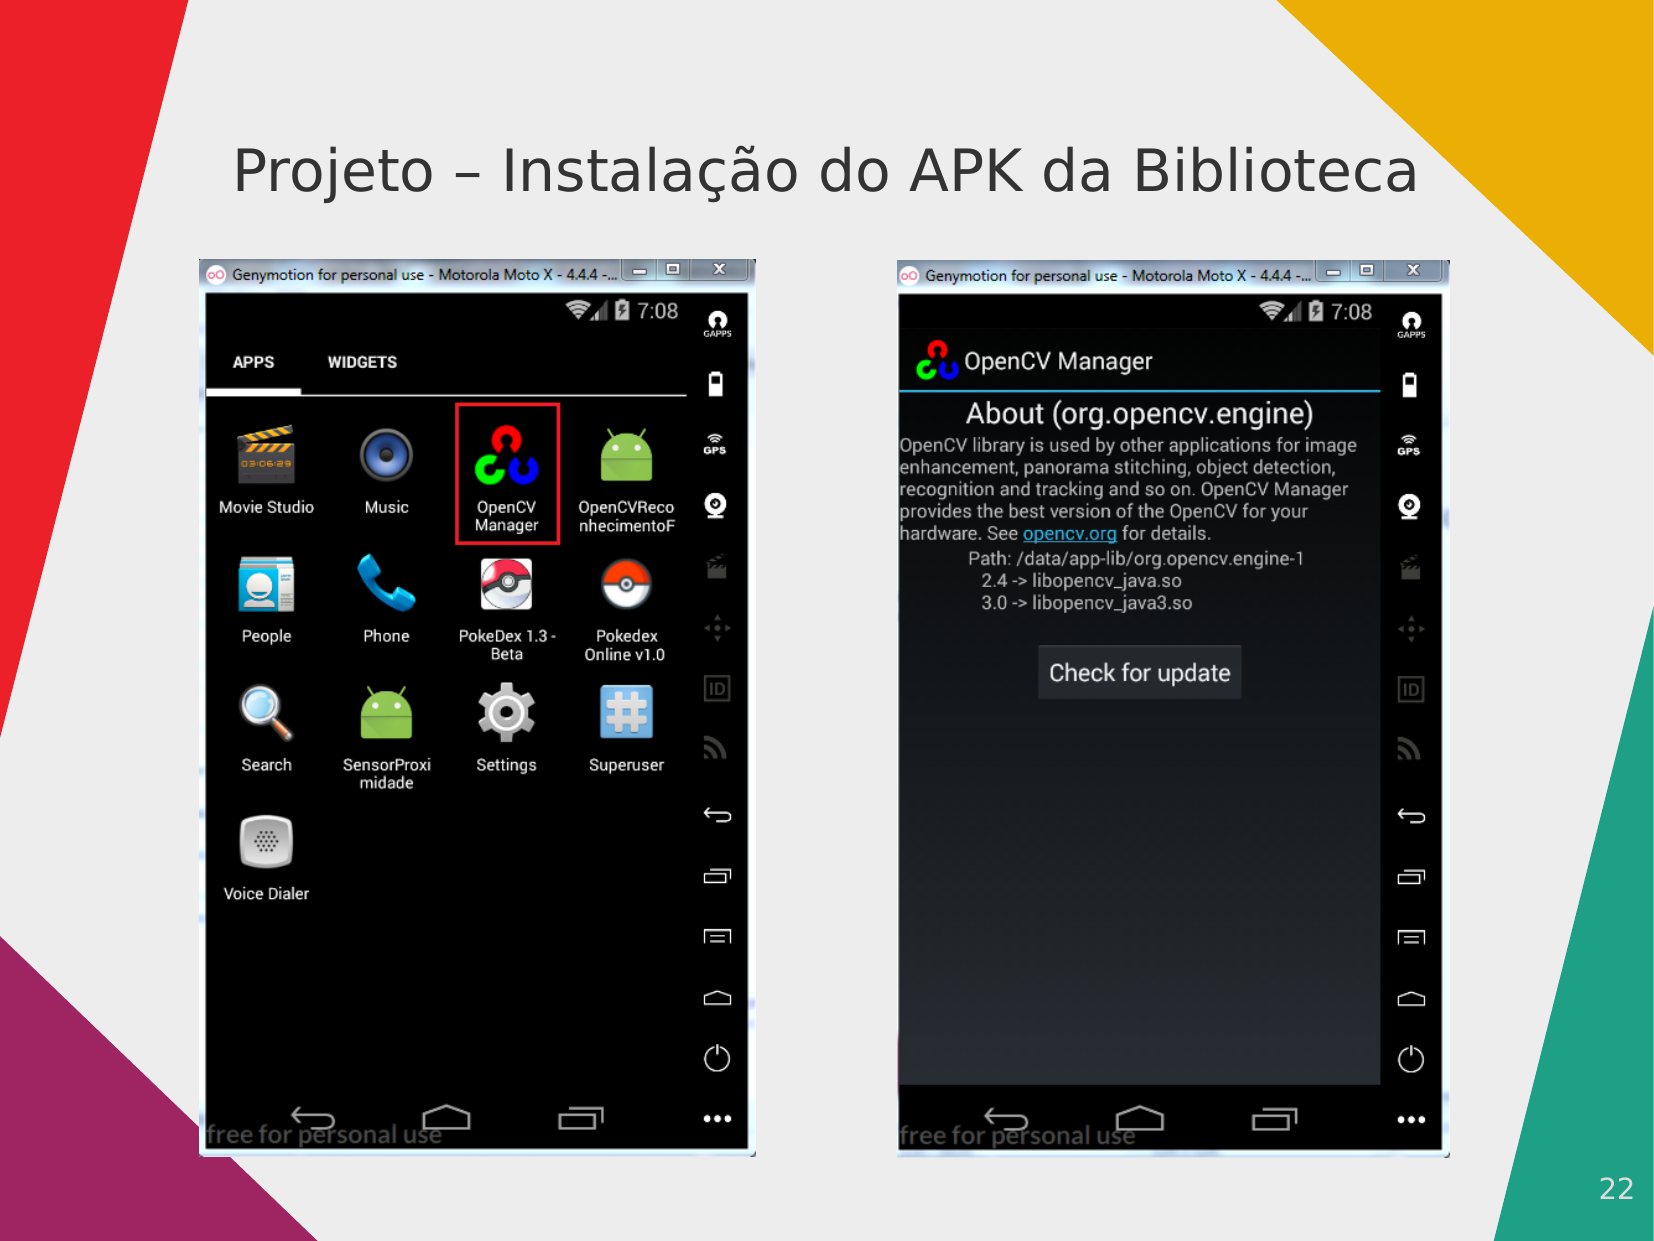

# Projeto – Instalação do APK da Biblioteca
22